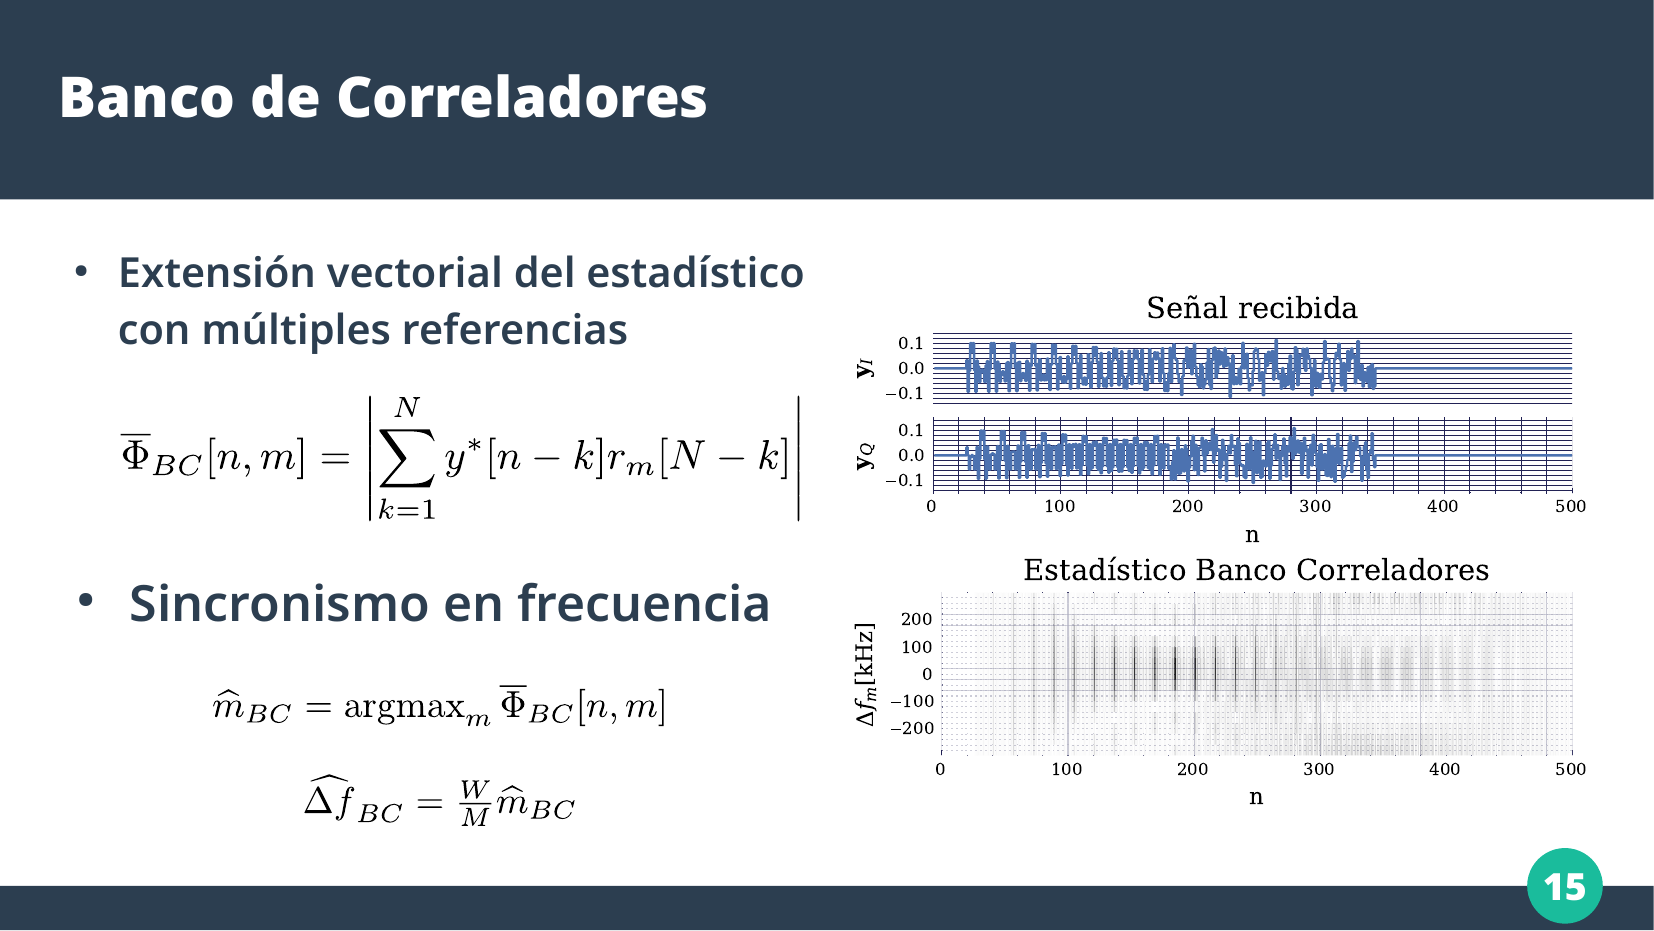

# Banco de Correladores
Extensión vectorial del estadístico con múltiples referencias
Sincronismo en frecuencia